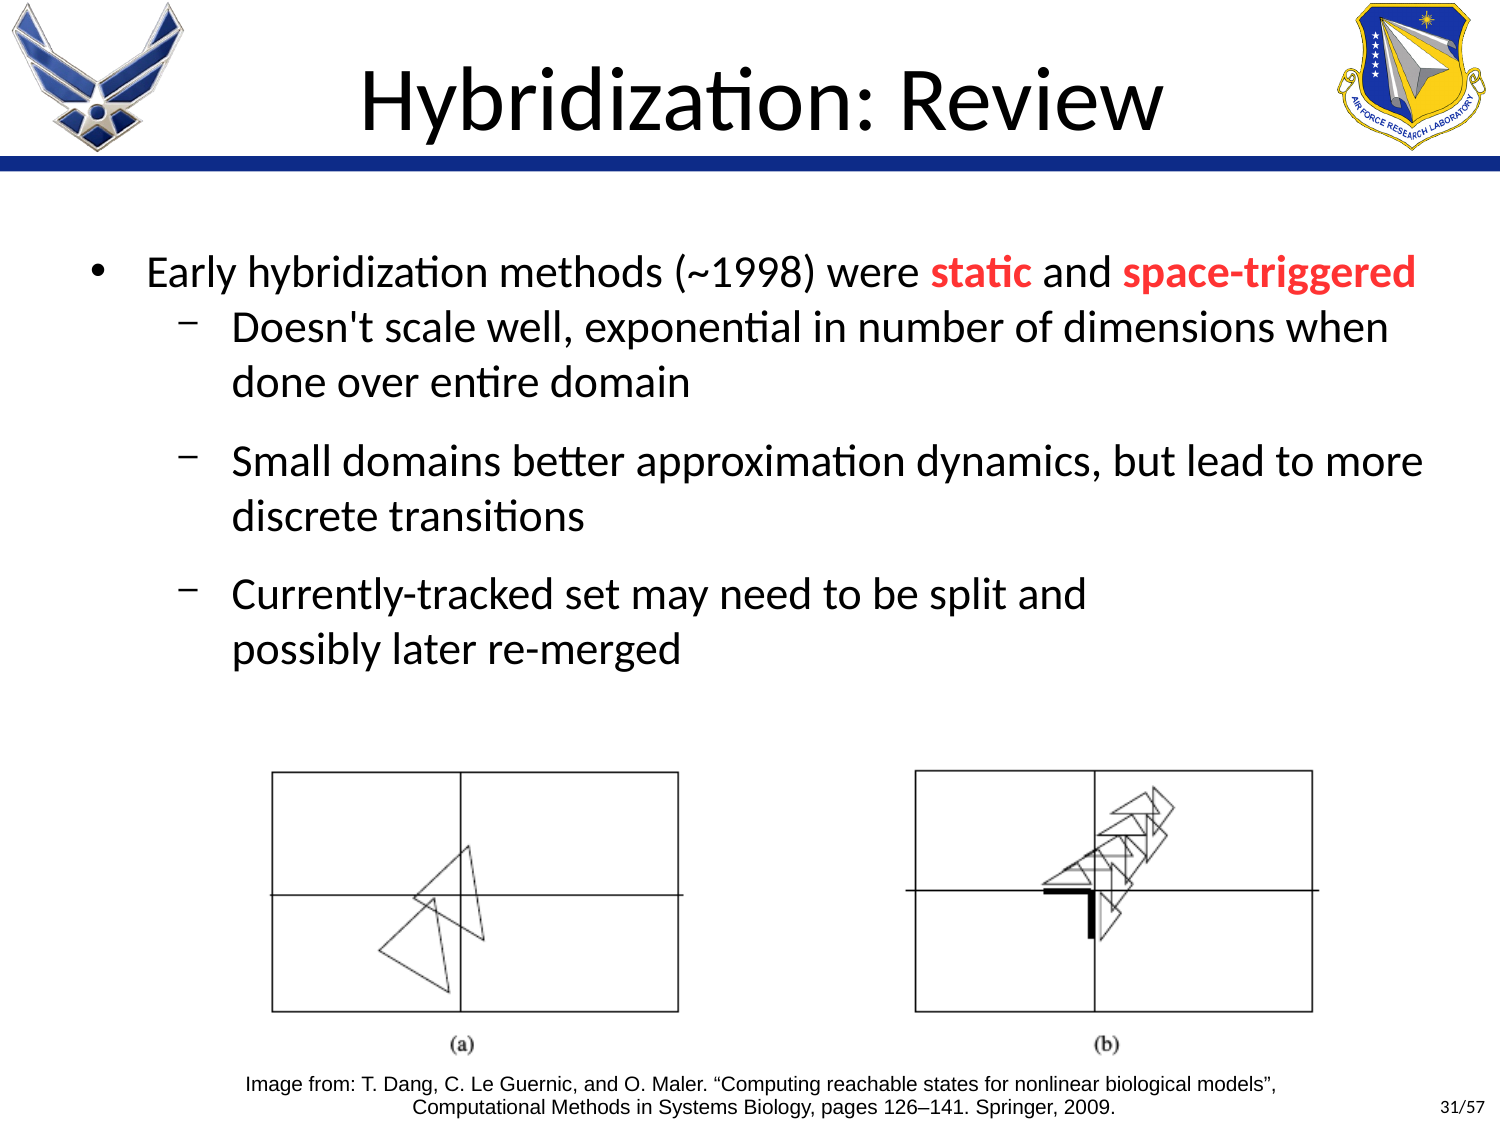

# Hybridization: Review
Early hybridization methods (~1998) were static and space-triggered
Doesn't scale well, exponential in number of dimensions when done over entire domain
Small domains better approximation dynamics, but lead to more discrete transitions
Currently-tracked set may need to be split and
possibly later re-merged
Image from: T. Dang, C. Le Guernic, and O. Maler. “Computing reachable states for nonlinear biological models”,
Computational Methods in Systems Biology, pages 126–141. Springer, 2009.